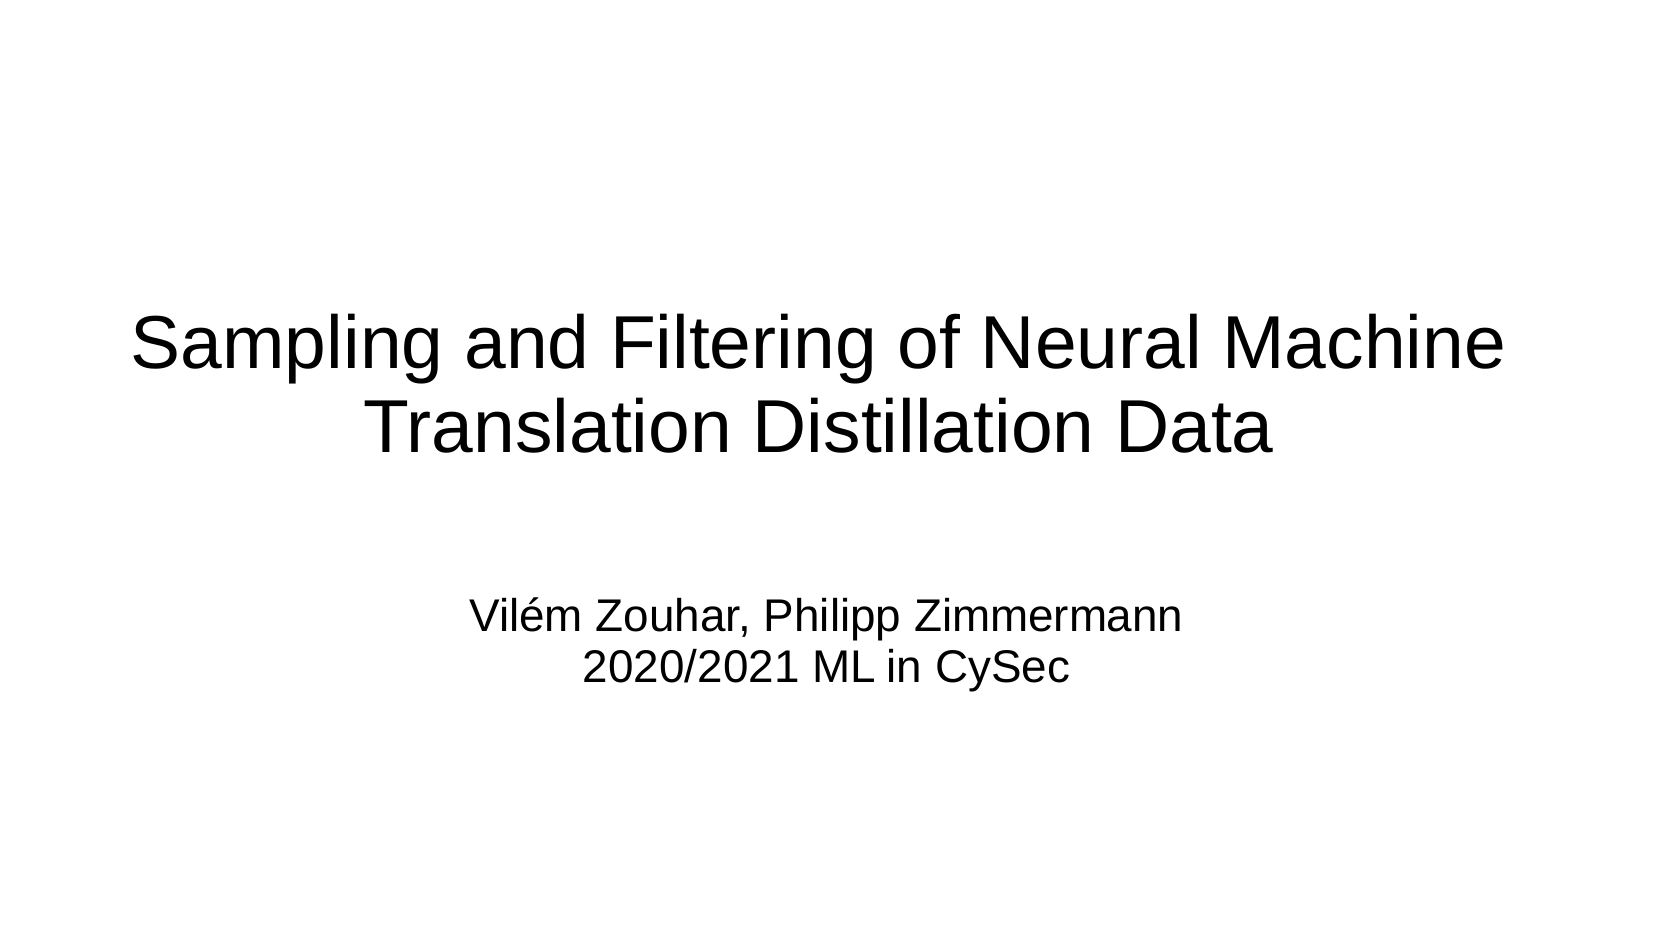

# Sampling and Filtering of Neural Machine Translation Distillation Data
Vilém Zouhar, Philipp Zimmermann
2020/2021 ML in CySec